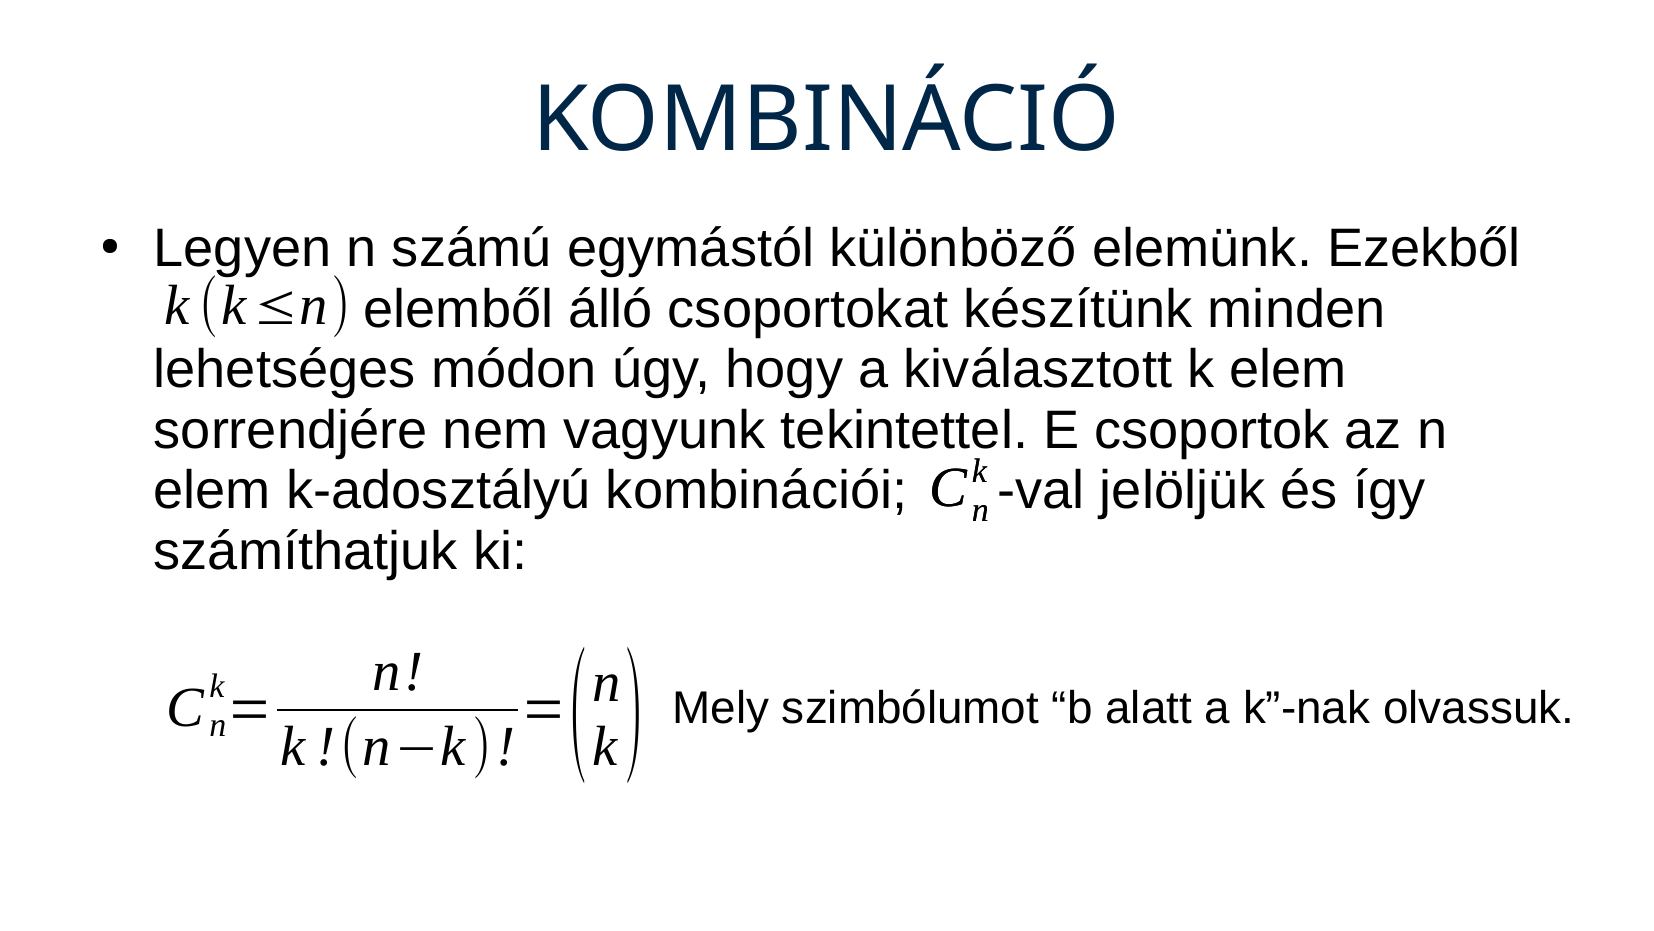

# KOMBINÁCIÓ
Legyen n számú egymástól különböző elemünk. Ezekből elemből álló csoportokat készítünk minden lehetséges módon úgy, hogy a kiválasztott k elem sorrendjére nem vagyunk tekintettel. E csoportok az n elem k-adosztályú kombinációi; -val jelöljük és így számíthatjuk ki:
Mely szimbólumot “b alatt a k”-nak olvassuk.